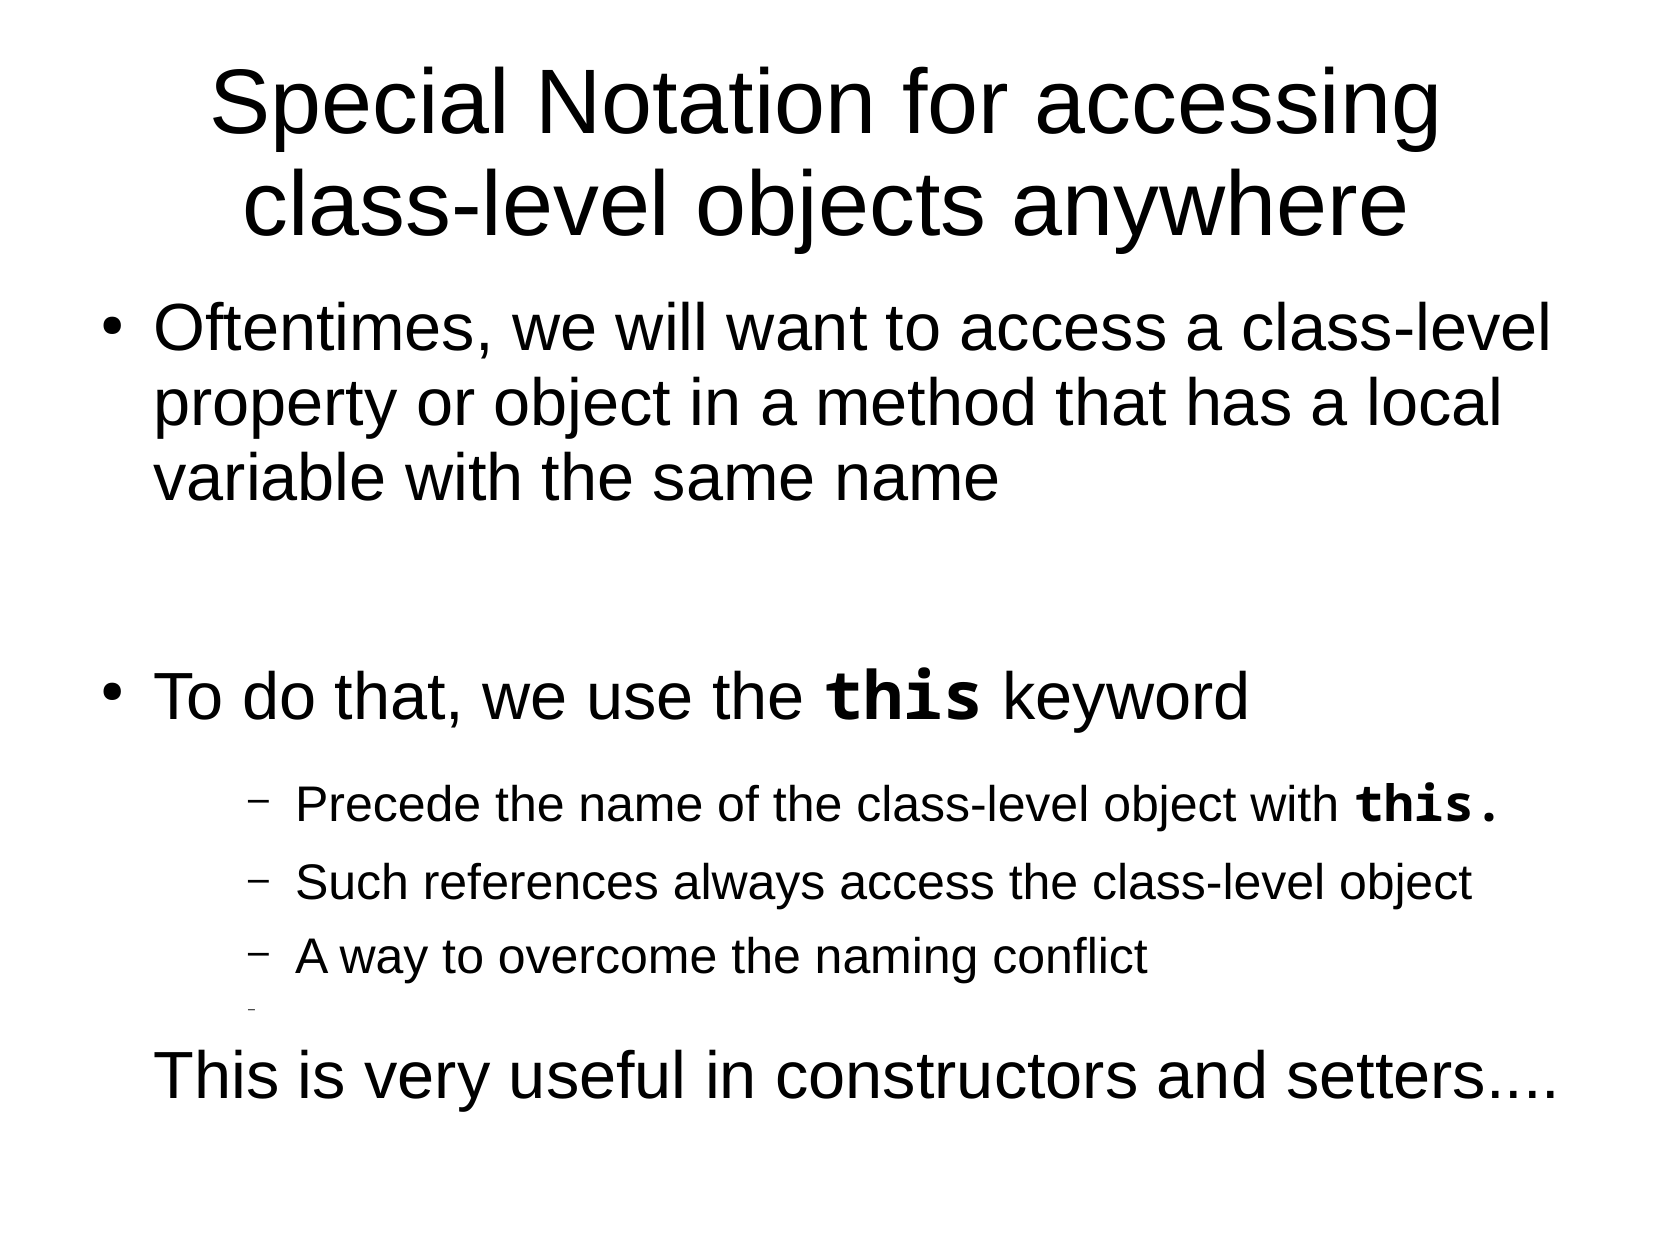

# Special Notation for accessing class-level objects anywhere
Oftentimes, we will want to access a class-level property or object in a method that has a local variable with the same name
To do that, we use the this keyword
Precede the name of the class-level object with this.
Such references always access the class-level object
A way to overcome the naming conflict
This is very useful in constructors and setters....